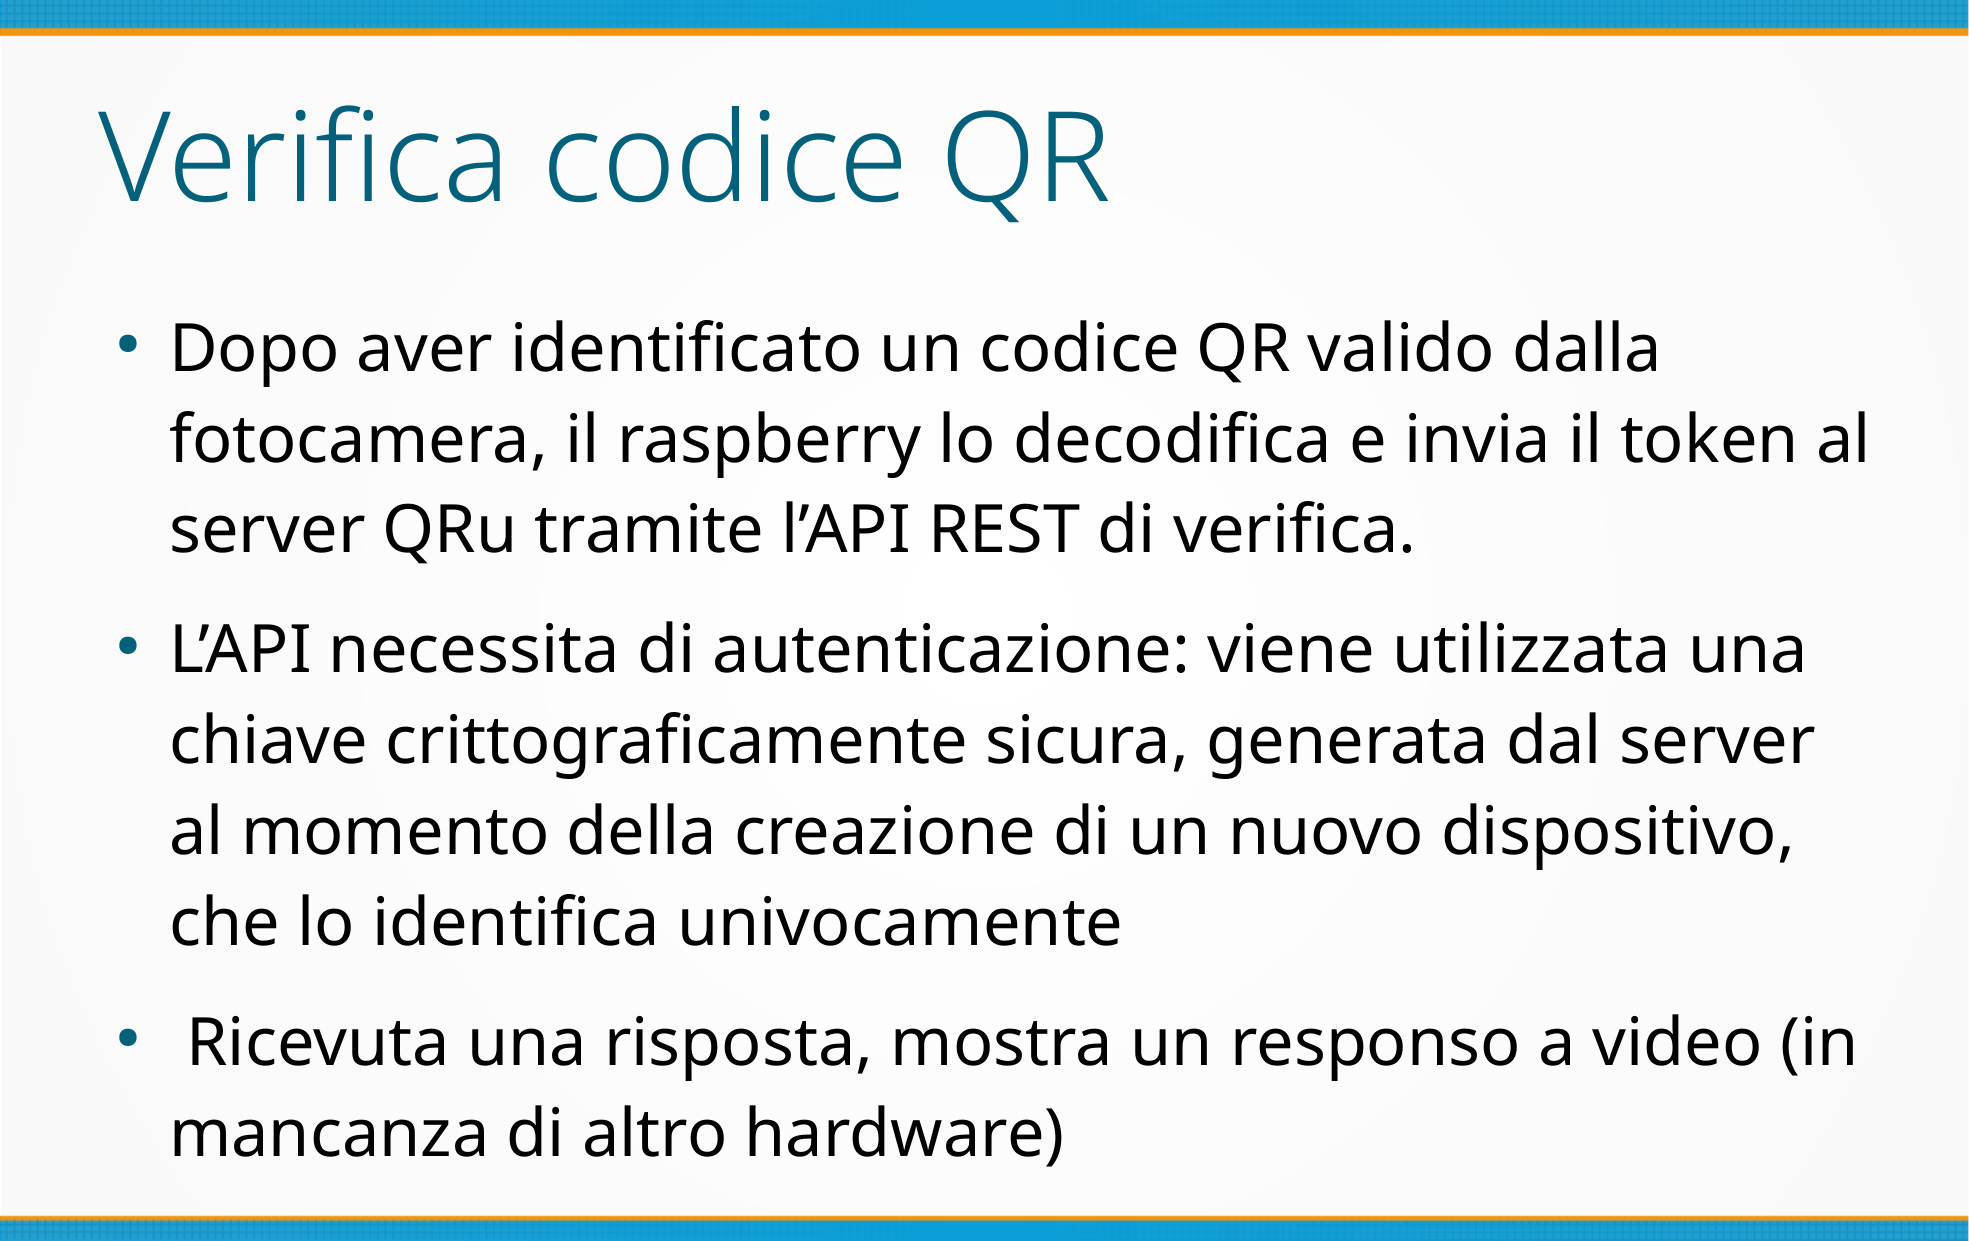

# Verifica codice QR
Dopo aver identificato un codice QR valido dalla fotocamera, il raspberry lo decodifica e invia il token al server QRu tramite l’API REST di verifica.
L’API necessita di autenticazione: viene utilizzata una chiave crittograficamente sicura, generata dal server al momento della creazione di un nuovo dispositivo, che lo identifica univocamente
 Ricevuta una risposta, mostra un responso a video (in mancanza di altro hardware)